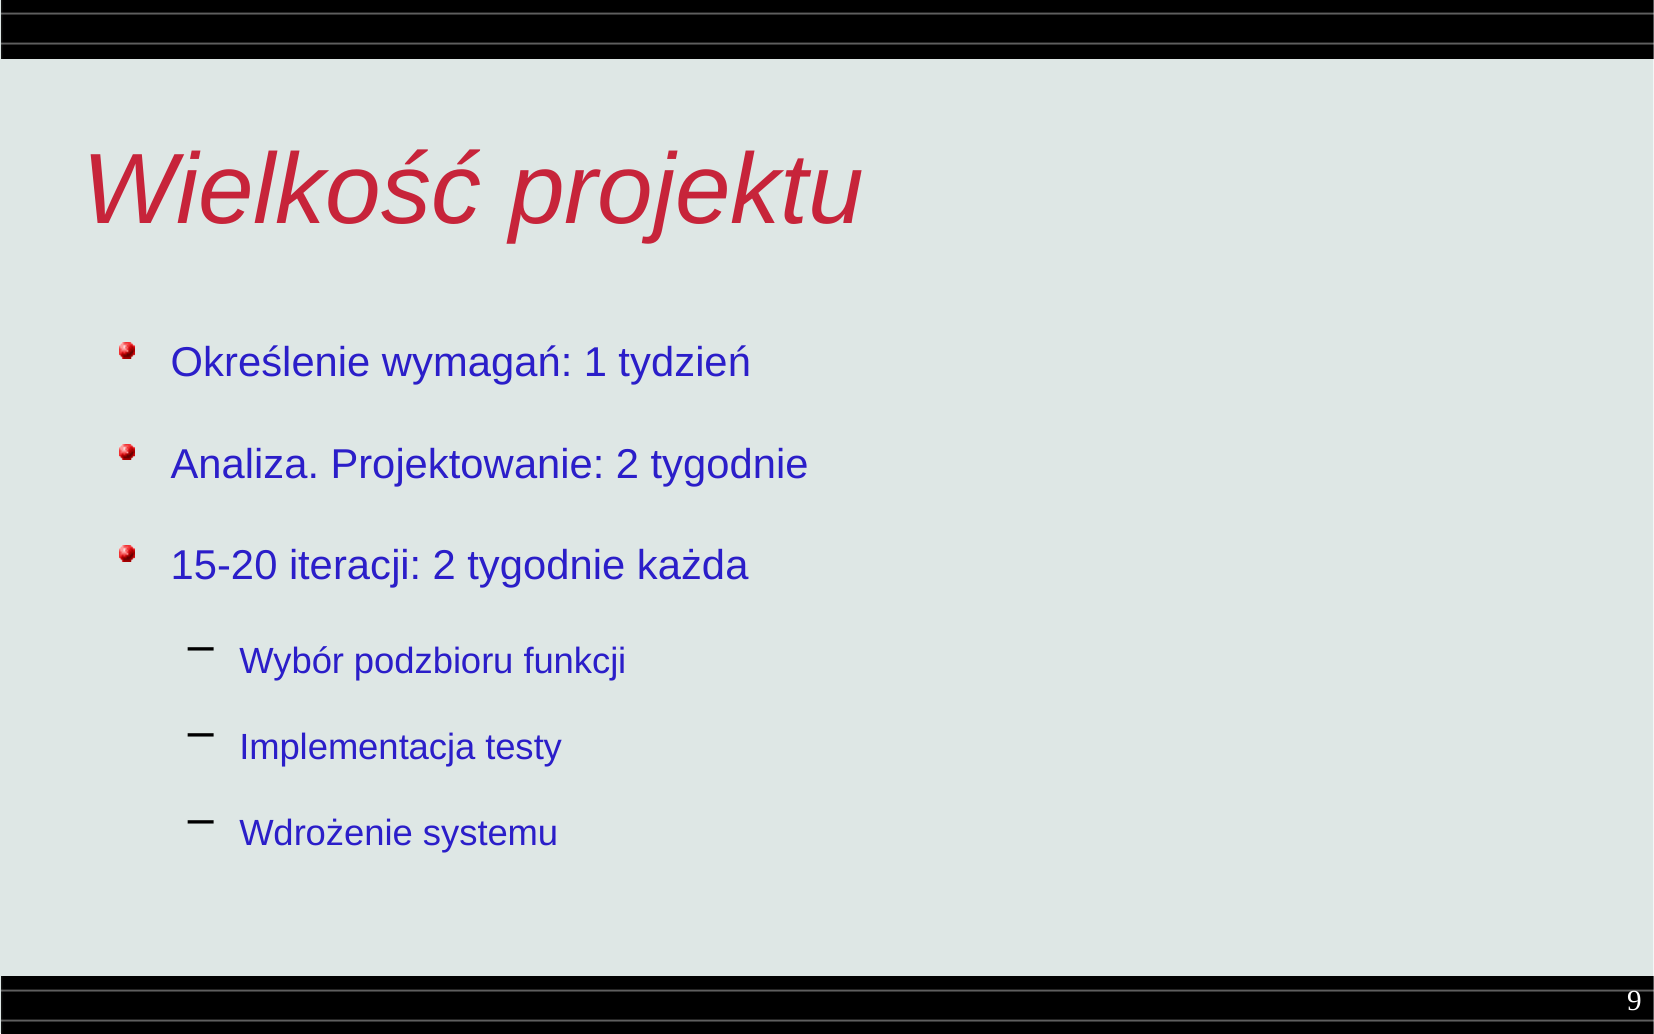

# Wielkość projektu
Określenie wymagań: 1 tydzień
Analiza. Projektowanie: 2 tygodnie
15-20 iteracji: 2 tygodnie każda
Wybór podzbioru funkcji
Implementacja testy
Wdrożenie systemu